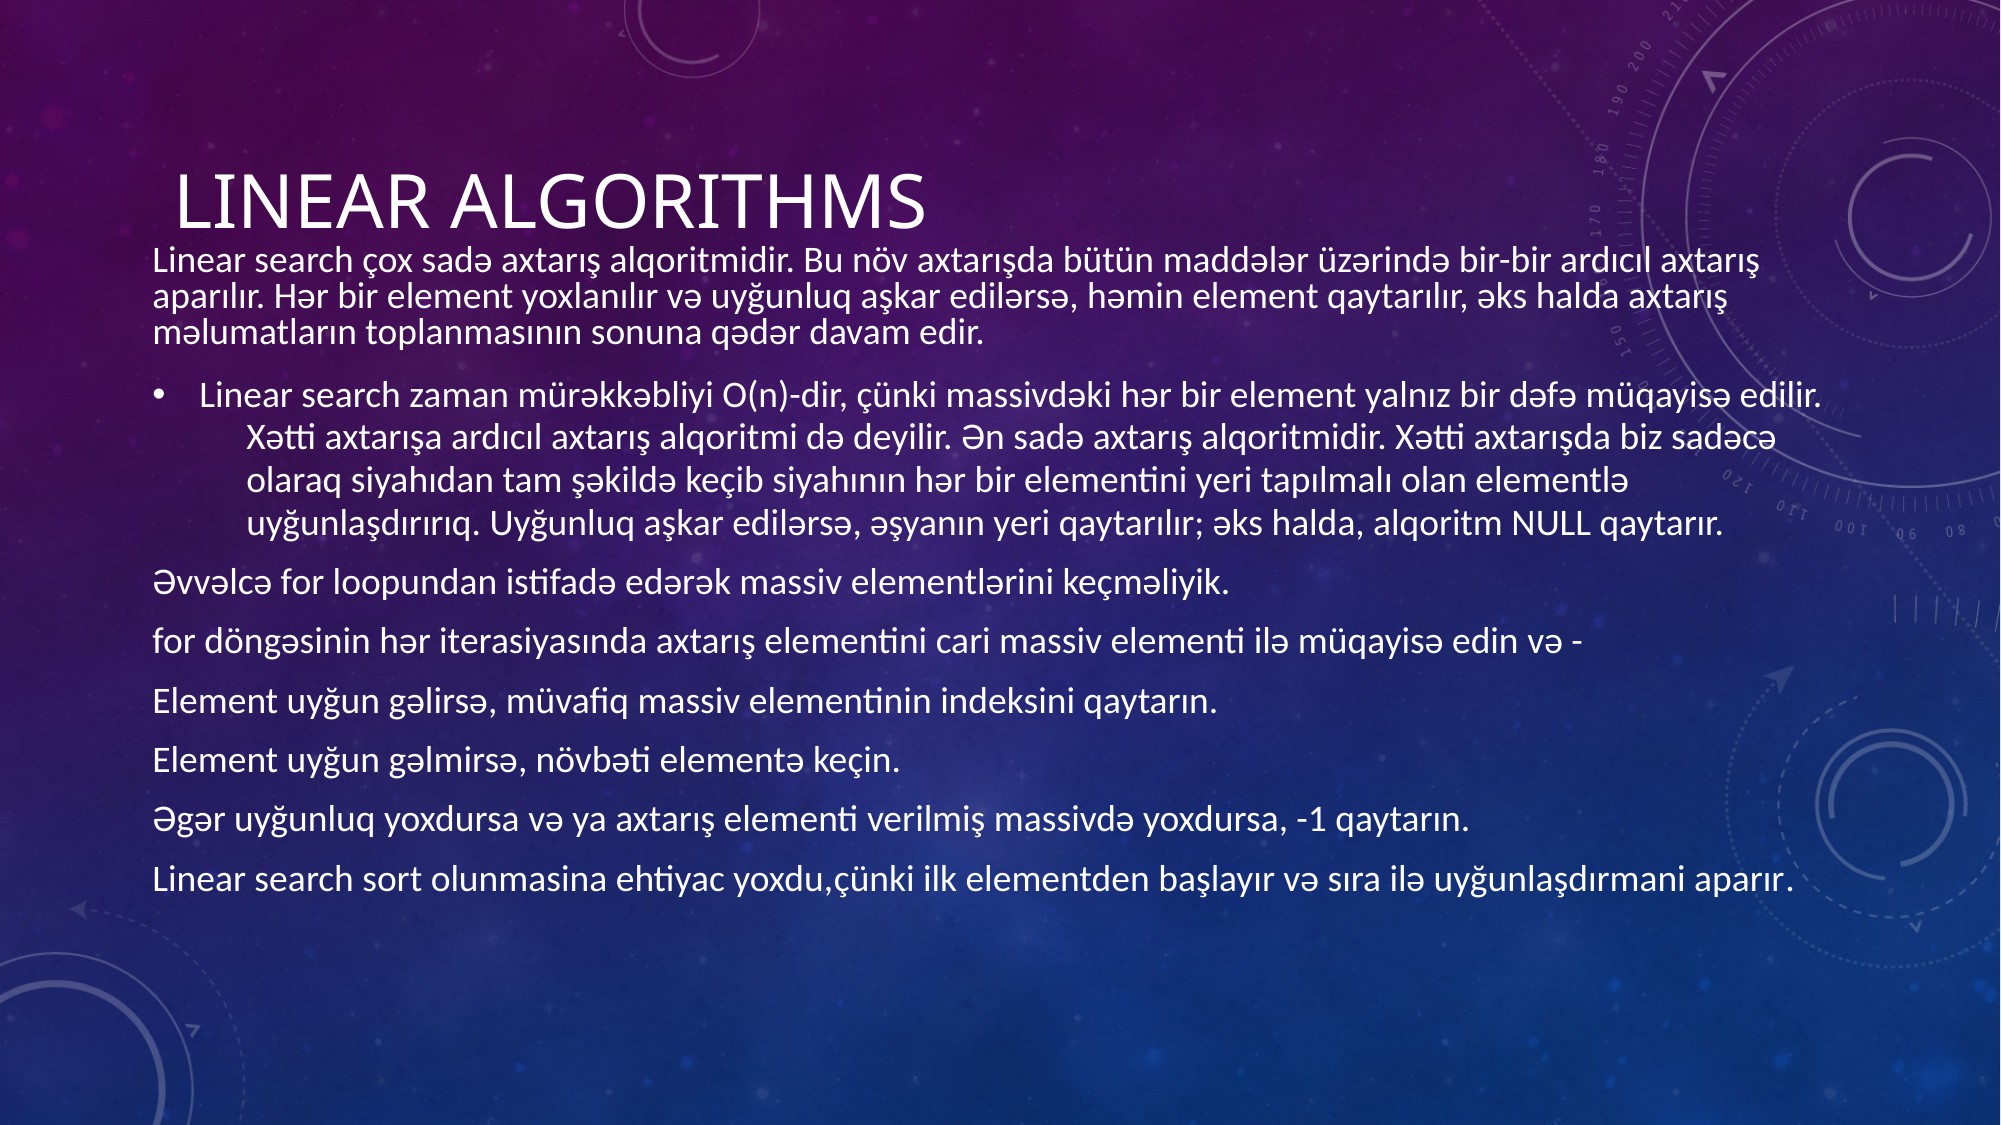

# Linear algorithms
Linear search çox sadə axtarış alqoritmidir. Bu növ axtarışda bütün maddələr üzərində bir-bir ardıcıl axtarış aparılır. Hər bir element yoxlanılır və uyğunluq aşkar edilərsə, həmin element qaytarılır, əks halda axtarış məlumatların toplanmasının sonuna qədər davam edir.
Linear search zaman mürəkkəbliyi O(n)-dir, çünki massivdəki hər bir element yalnız bir dəfə müqayisə edilir. Xətti axtarışa ardıcıl axtarış alqoritmi də deyilir. Ən sadə axtarış alqoritmidir. Xətti axtarışda biz sadəcə olaraq siyahıdan tam şəkildə keçib siyahının hər bir elementini yeri tapılmalı olan elementlə uyğunlaşdırırıq. Uyğunluq aşkar edilərsə, əşyanın yeri qaytarılır; əks halda, alqoritm NULL qaytarır.
Əvvəlcə for loopundan istifadə edərək massiv elementlərini keçməliyik.
for döngəsinin hər iterasiyasında axtarış elementini cari massiv elementi ilə müqayisə edin və -
Element uyğun gəlirsə, müvafiq massiv elementinin indeksini qaytarın.
Element uyğun gəlmirsə, növbəti elementə keçin.
Əgər uyğunluq yoxdursa və ya axtarış elementi verilmiş massivdə yoxdursa, -1 qaytarın.
Linear search sort olunmasina ehtiyac yoxdu,çünki ilk elementden başlayır və sıra ilə uyğunlaşdırmani aparır.